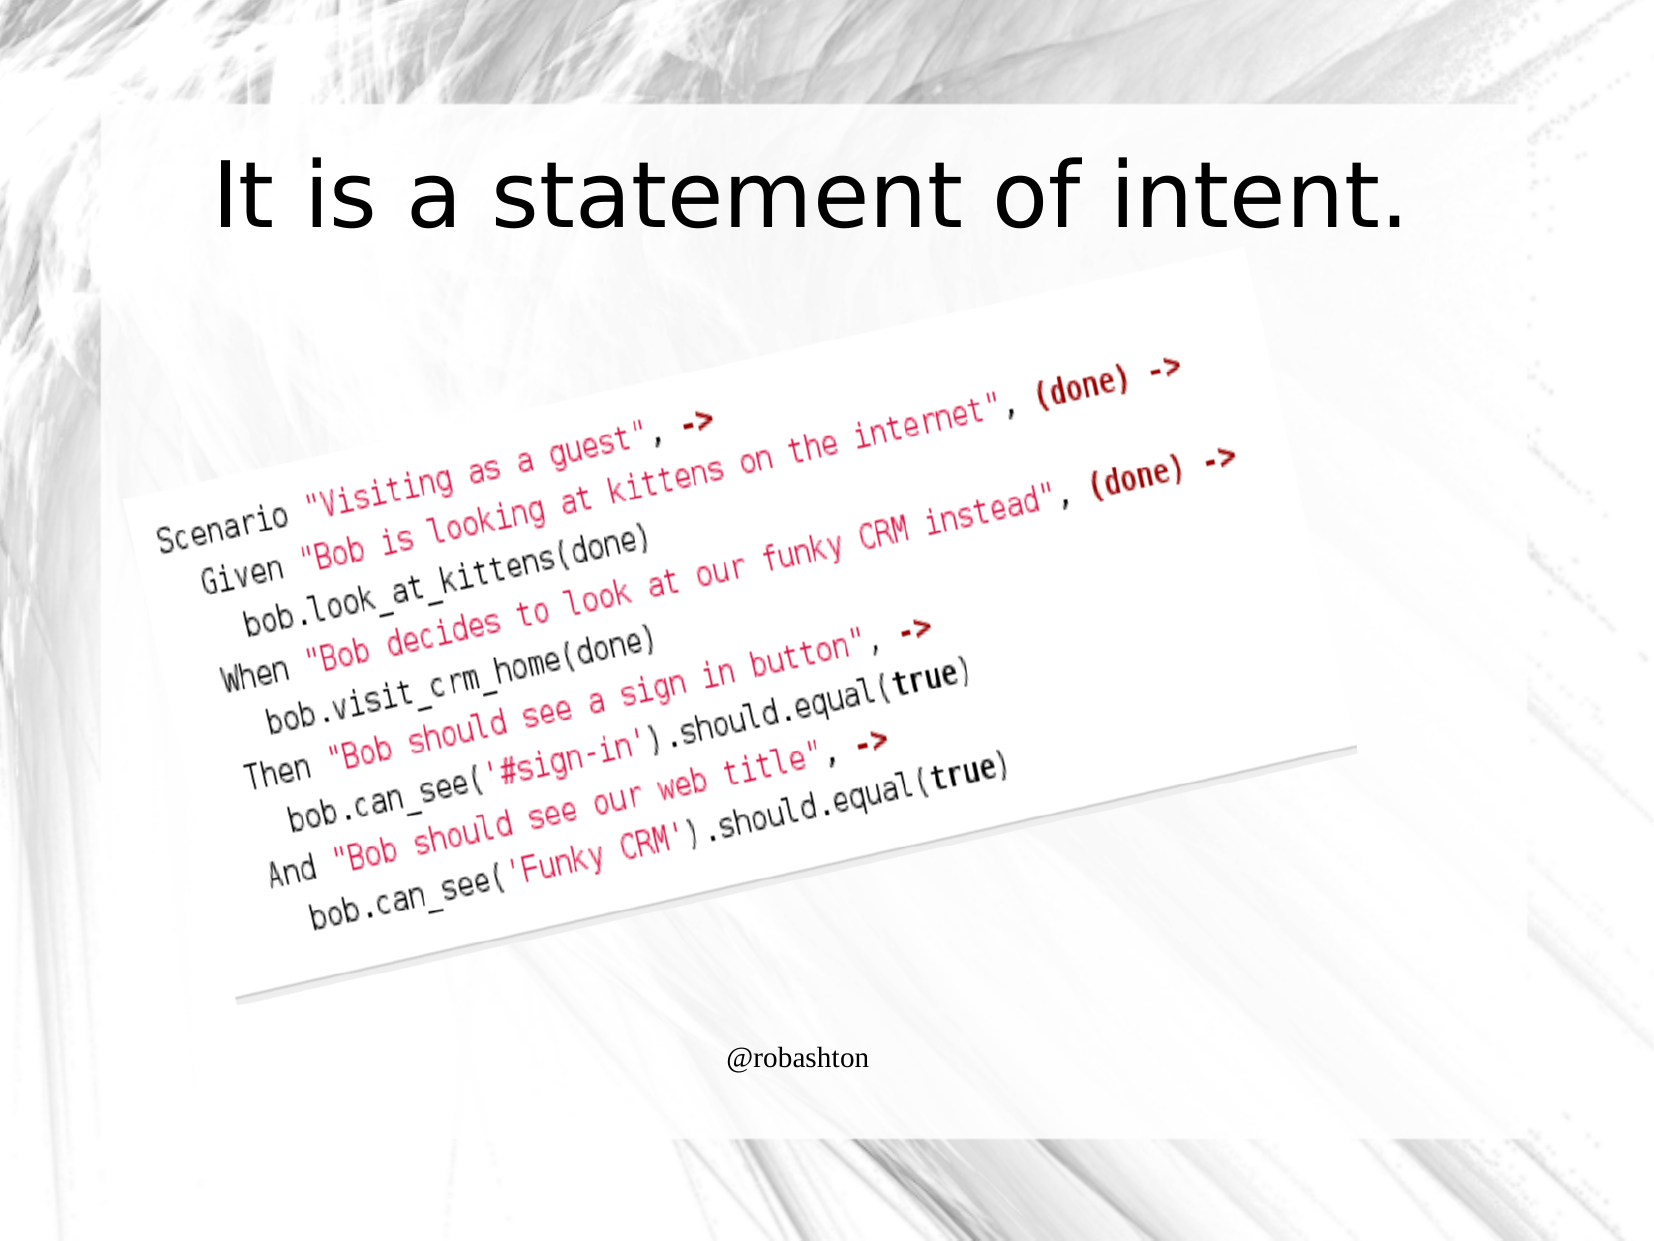

# It is a statement of intent.
@robashton